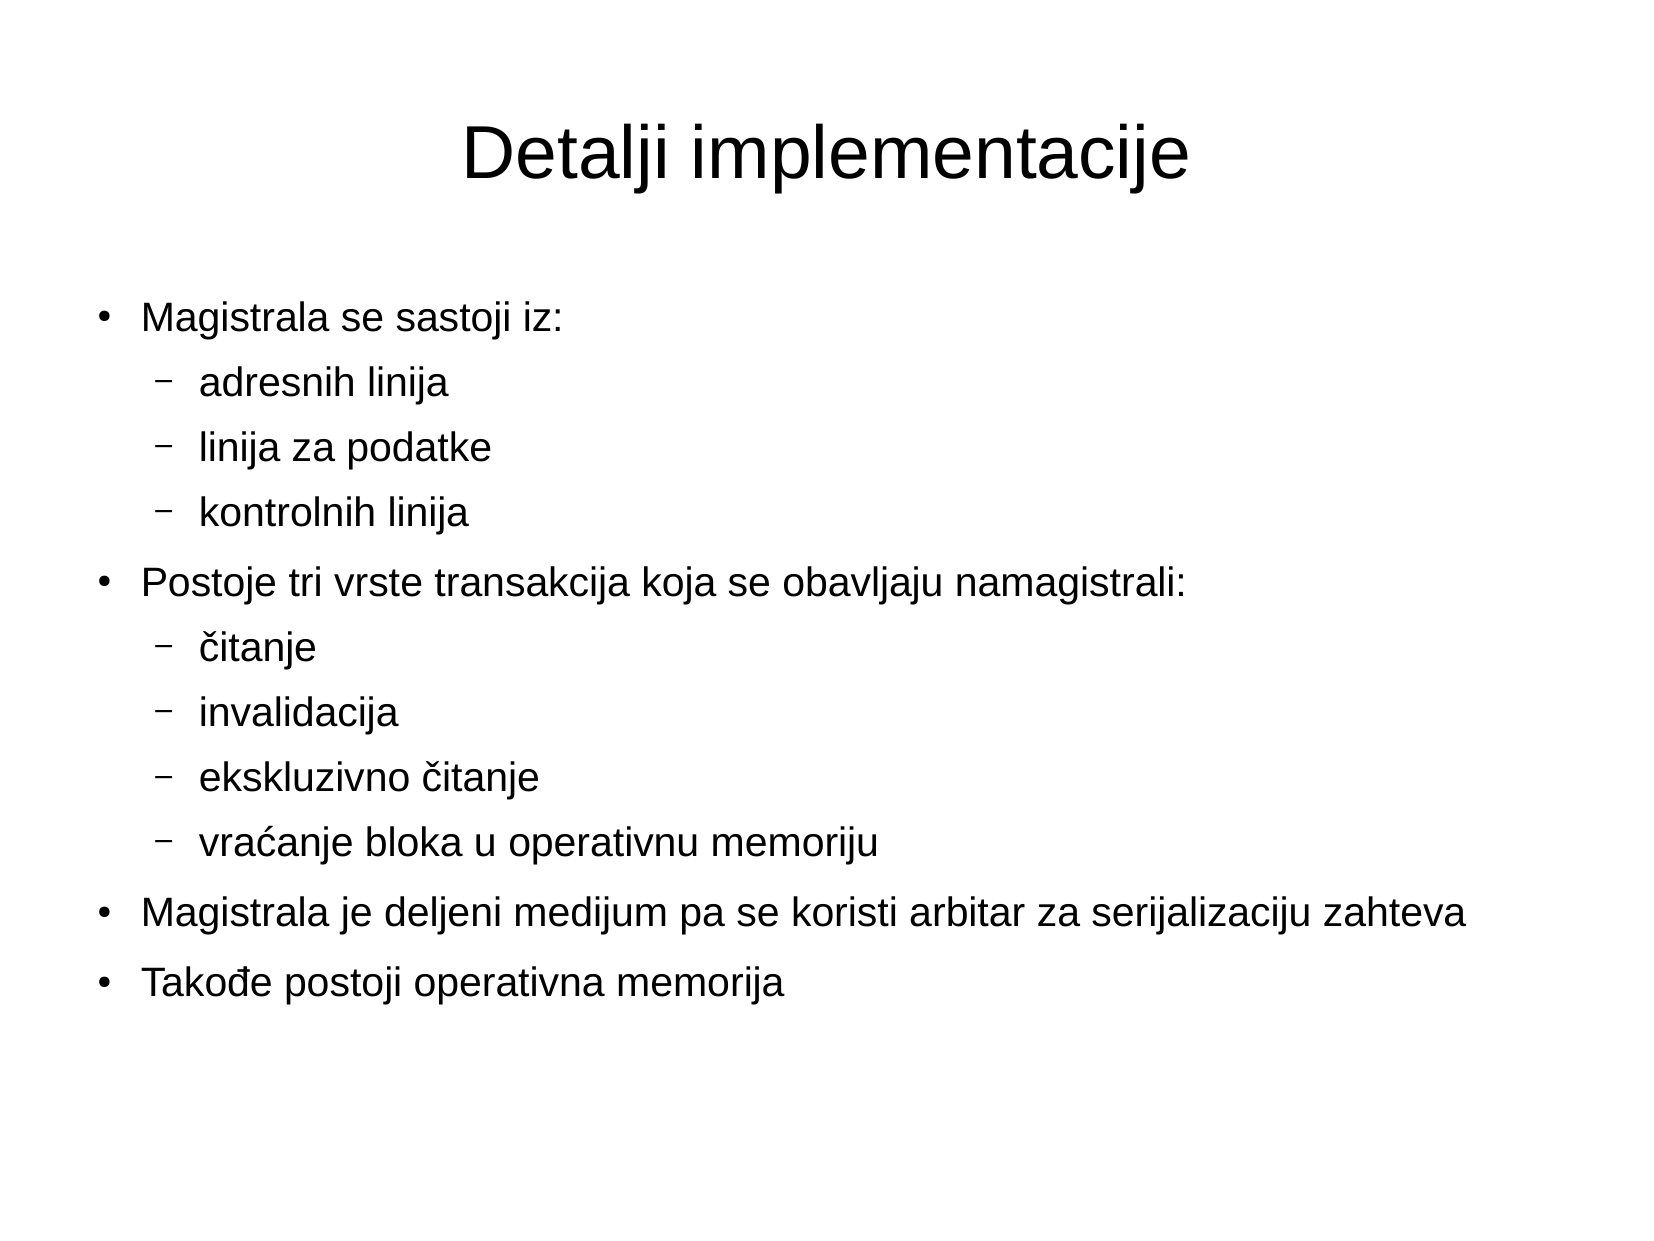

# Detalji implementacije
Magistrala se sastoji iz:
adresnih linija
linija za podatke
kontrolnih linija
Postoje tri vrste transakcija koja se obavljaju namagistrali:
čitanje
invalidacija
ekskluzivno čitanje
vraćanje bloka u operativnu memoriju
Magistrala je deljeni medijum pa se koristi arbitar za serijalizaciju zahteva
Takođe postoji operativna memorija